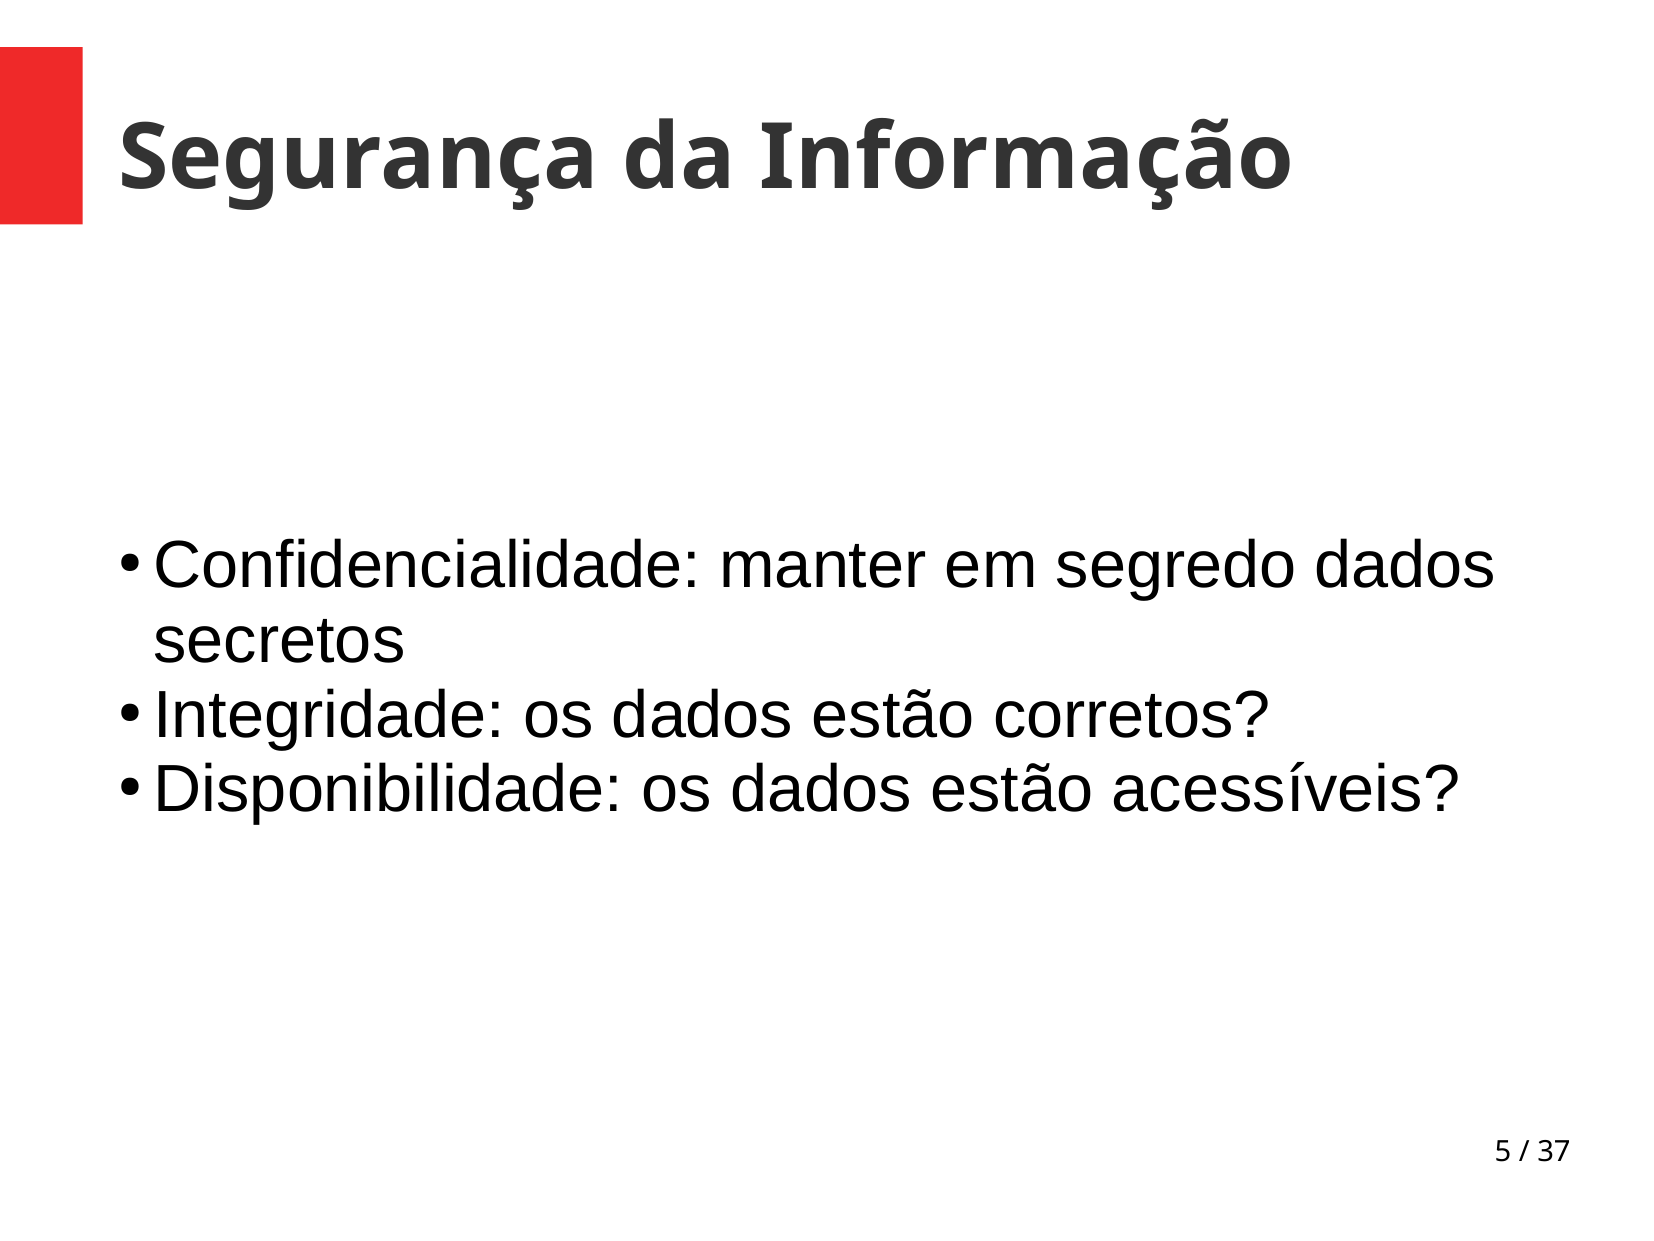

# Segurança da Informação
Confidencialidade: manter em segredo dados secretos
Integridade: os dados estão corretos?
Disponibilidade: os dados estão acessíveis?
5